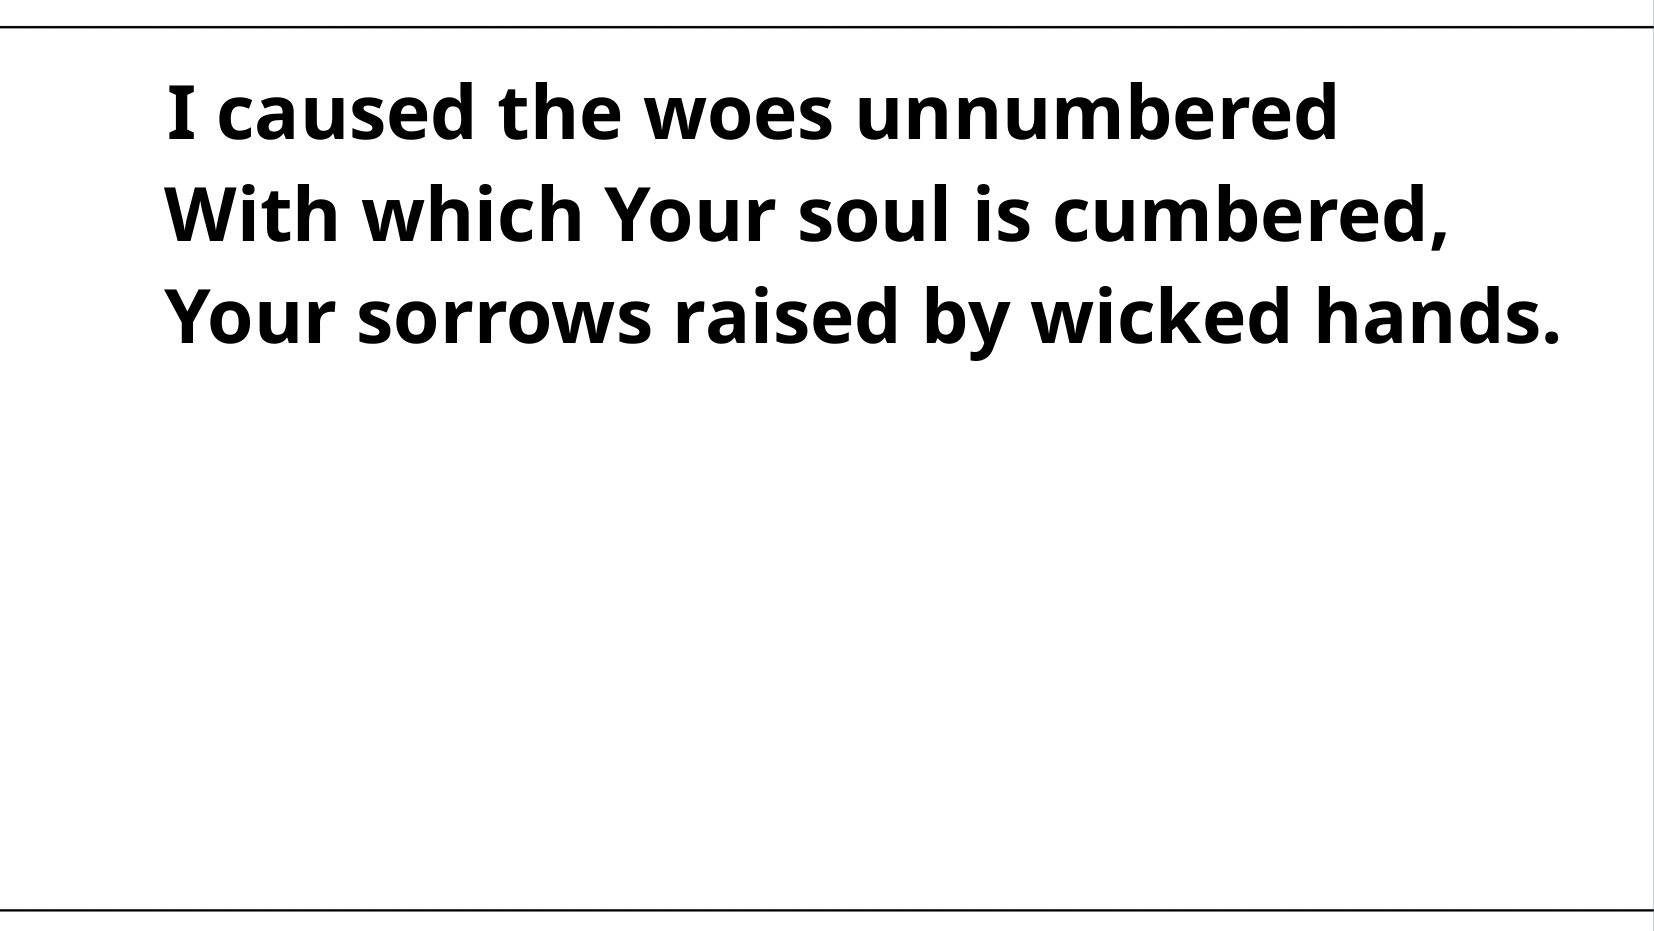

I caused the woes unnumbered
With which Your soul is cumbered,
Your sorrows raised by wicked hands.